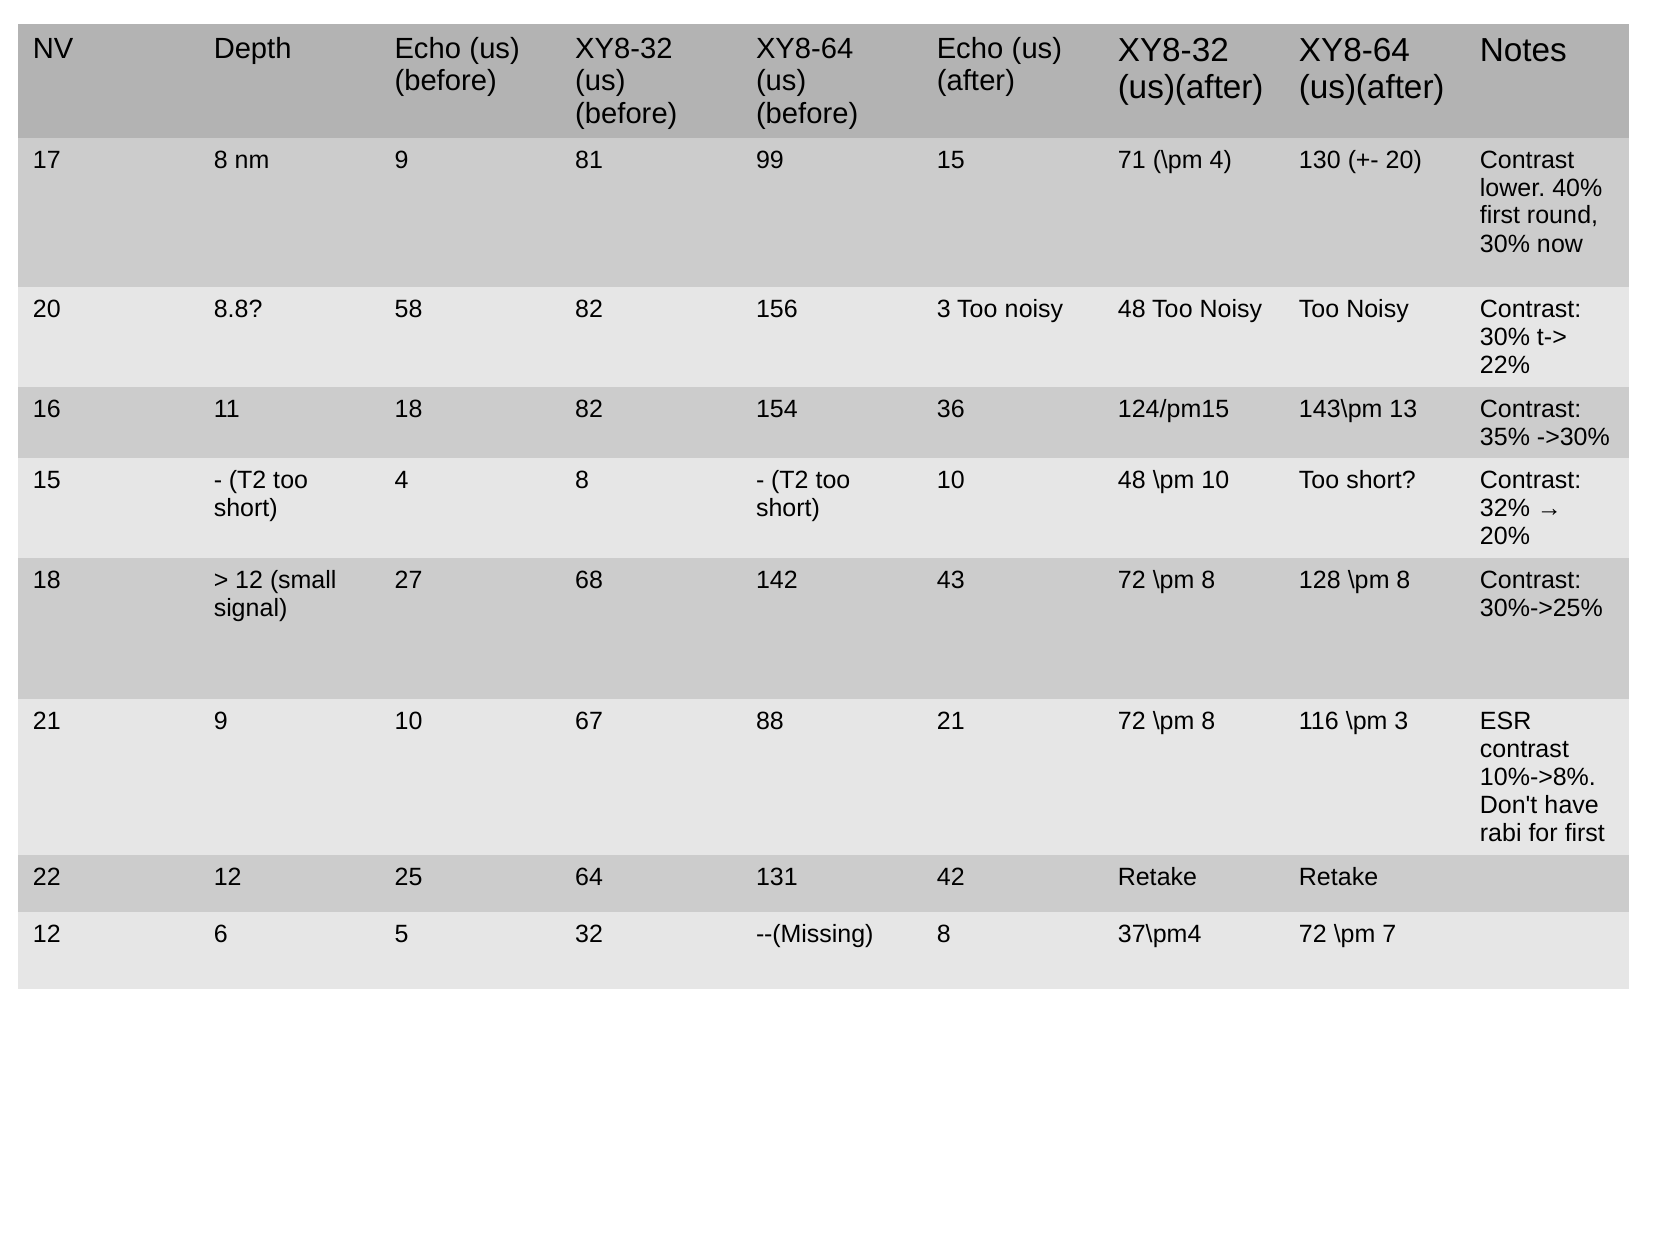

| NV | Depth | Echo (us)(before) | XY8-32 (us)(before) | XY8-64 (us)(before) | Echo (us)(after) | XY8-32 (us)(after) | XY8-64 (us)(after) | Notes |
| --- | --- | --- | --- | --- | --- | --- | --- | --- |
| 17 | 8 nm | 9 | 81 | 99 | 15 | 71 (\pm 4) | 130 (+- 20) | Contrast lower. 40% first round, 30% now |
| 20 | 8.8? | 58 | 82 | 156 | 3 Too noisy | 48 Too Noisy | Too Noisy | Contrast: 30% t-> 22% |
| 16 | 11 | 18 | 82 | 154 | 36 | 124/pm15 | 143\pm 13 | Contrast: 35% ->30% |
| 15 | - (T2 too short) | 4 | 8 | - (T2 too short) | 10 | 48 \pm 10 | Too short? | Contrast: 32% → 20% |
| 18 | > 12 (small signal) | 27 | 68 | 142 | 43 | 72 \pm 8 | 128 \pm 8 | Contrast: 30%->25% |
| 21 | 9 | 10 | 67 | 88 | 21 | 72 \pm 8 | 116 \pm 3 | ESR contrast 10%->8%. Don't have rabi for first |
| 22 | 12 | 25 | 64 | 131 | 42 | Retake | Retake | |
| 12 | 6 | 5 | 32 | --(Missing) | 8 | 37\pm4 | 72 \pm 7 | |